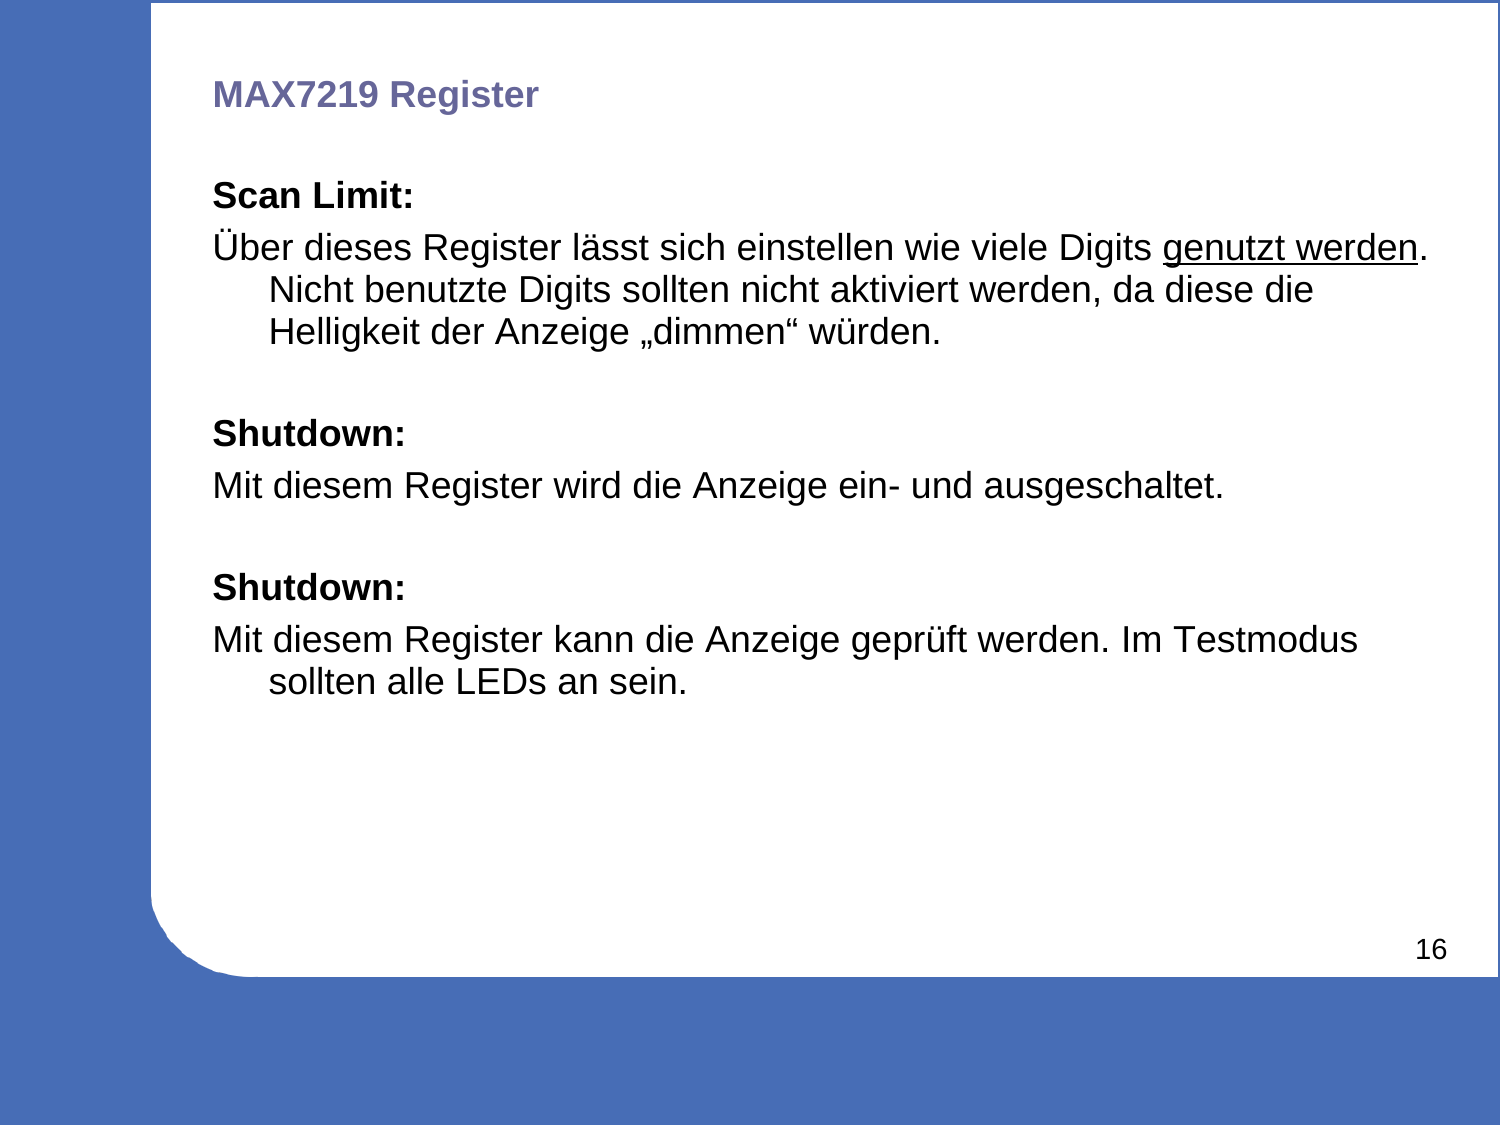

# MAX7219 Register
Scan Limit:
Über dieses Register lässt sich einstellen wie viele Digits genutzt werden. Nicht benutzte Digits sollten nicht aktiviert werden, da diese die Helligkeit der Anzeige „dimmen“ würden.
Shutdown:
Mit diesem Register wird die Anzeige ein- und ausgeschaltet.
Shutdown:
Mit diesem Register kann die Anzeige geprüft werden. Im Testmodus sollten alle LEDs an sein.
16